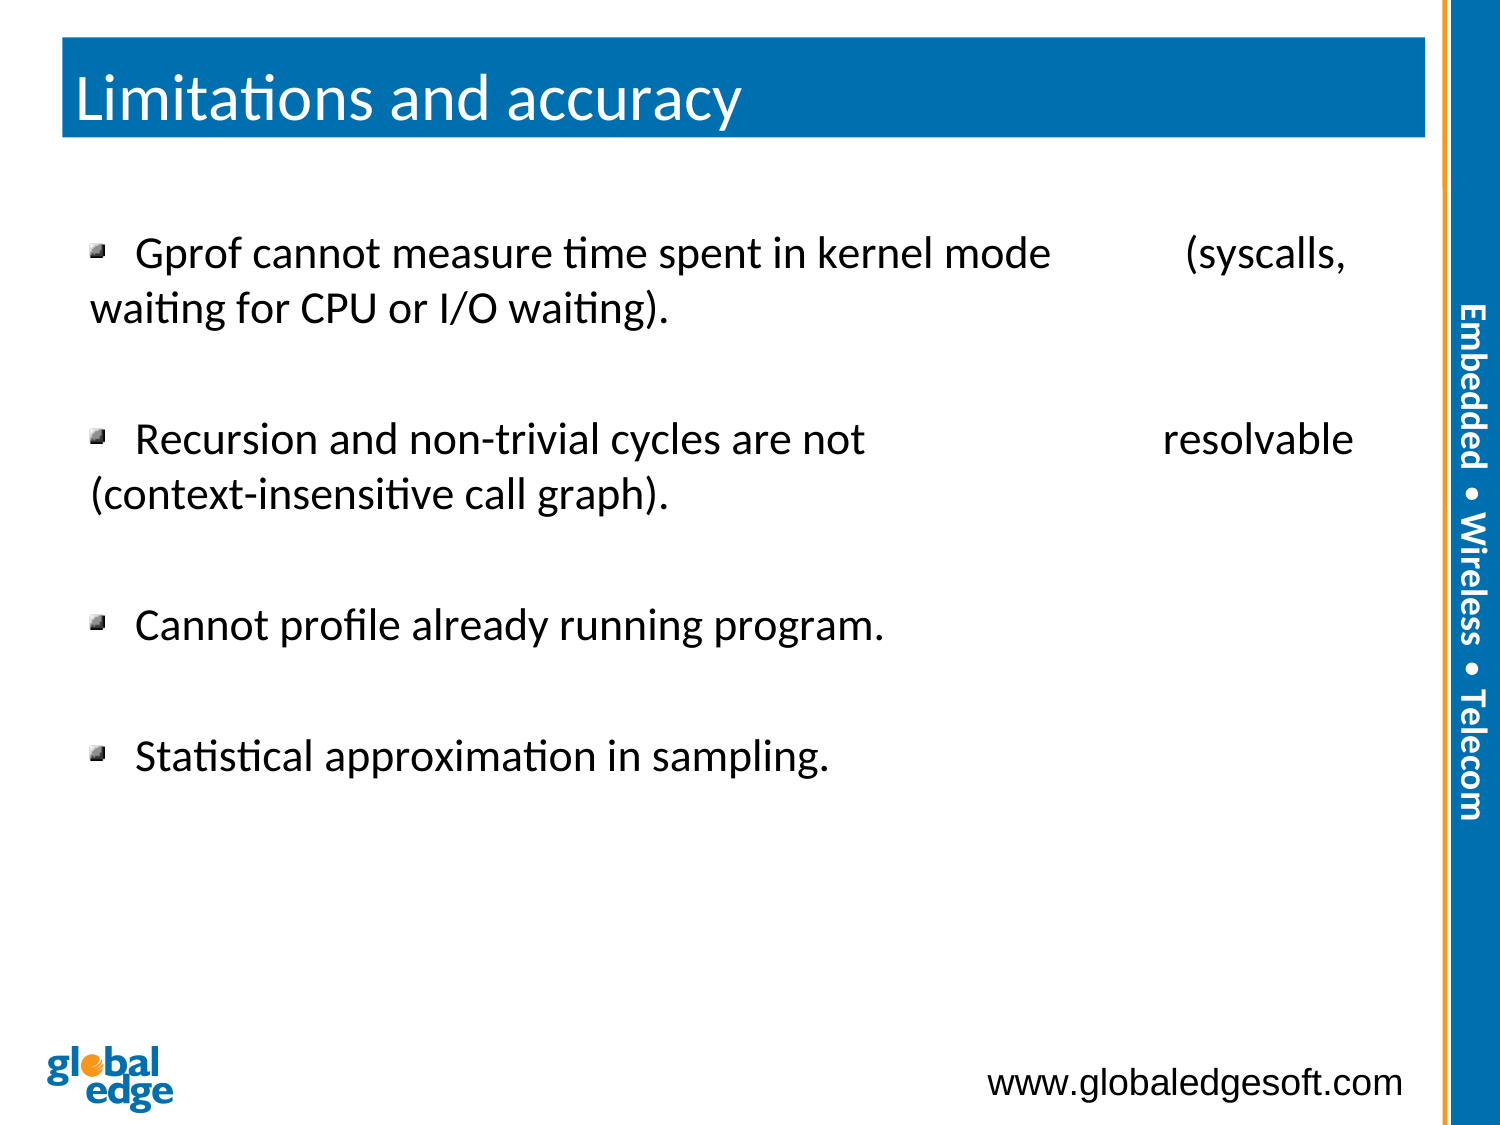

# Limitations and accuracy
 Gprof cannot measure time spent in kernel mode (syscalls, waiting for CPU or I/O waiting).
 Recursion and non-trivial cycles are not resolvable (context-insensitive call graph).
 Cannot profile already running program.
 Statistical approximation in sampling.